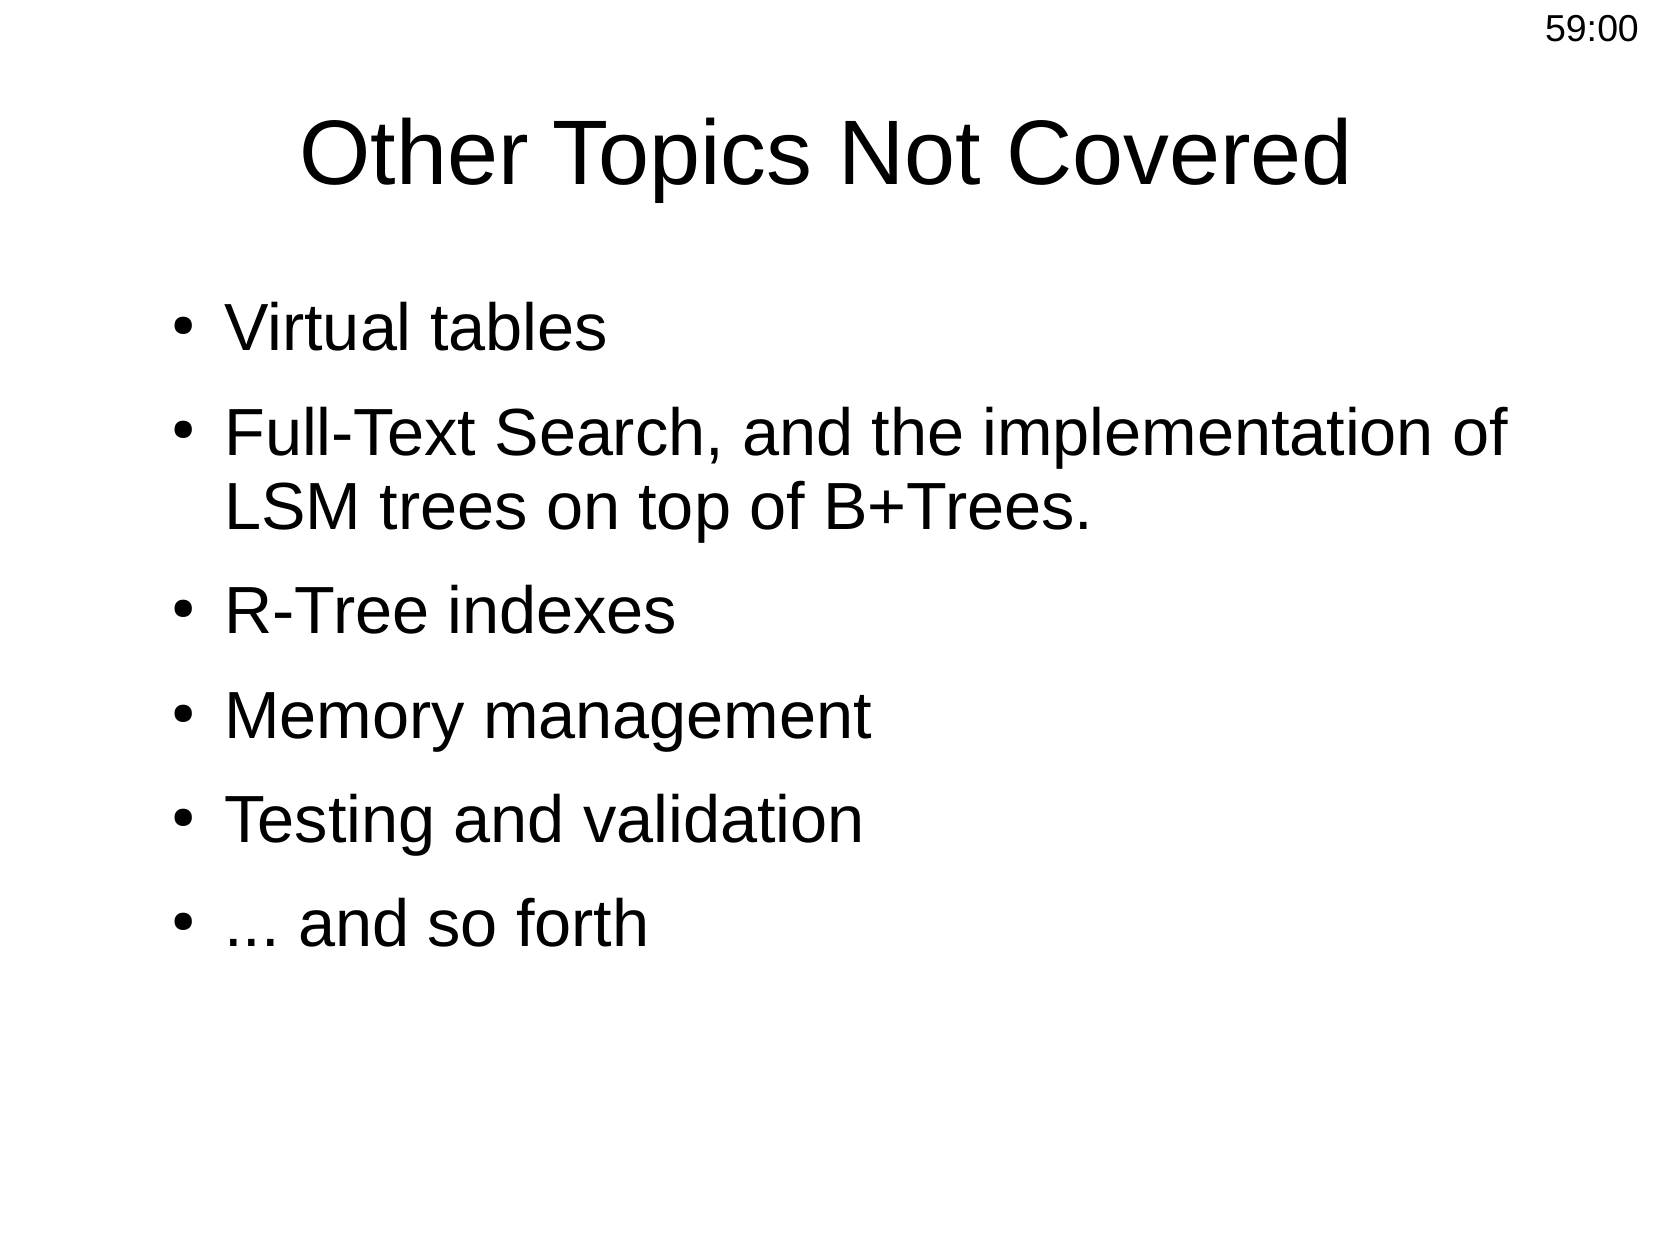

59:00
# Other Topics Not Covered
Virtual tables
Full-Text Search, and the implementation of LSM trees on top of B+Trees.
R-Tree indexes
Memory management
Testing and validation
... and so forth